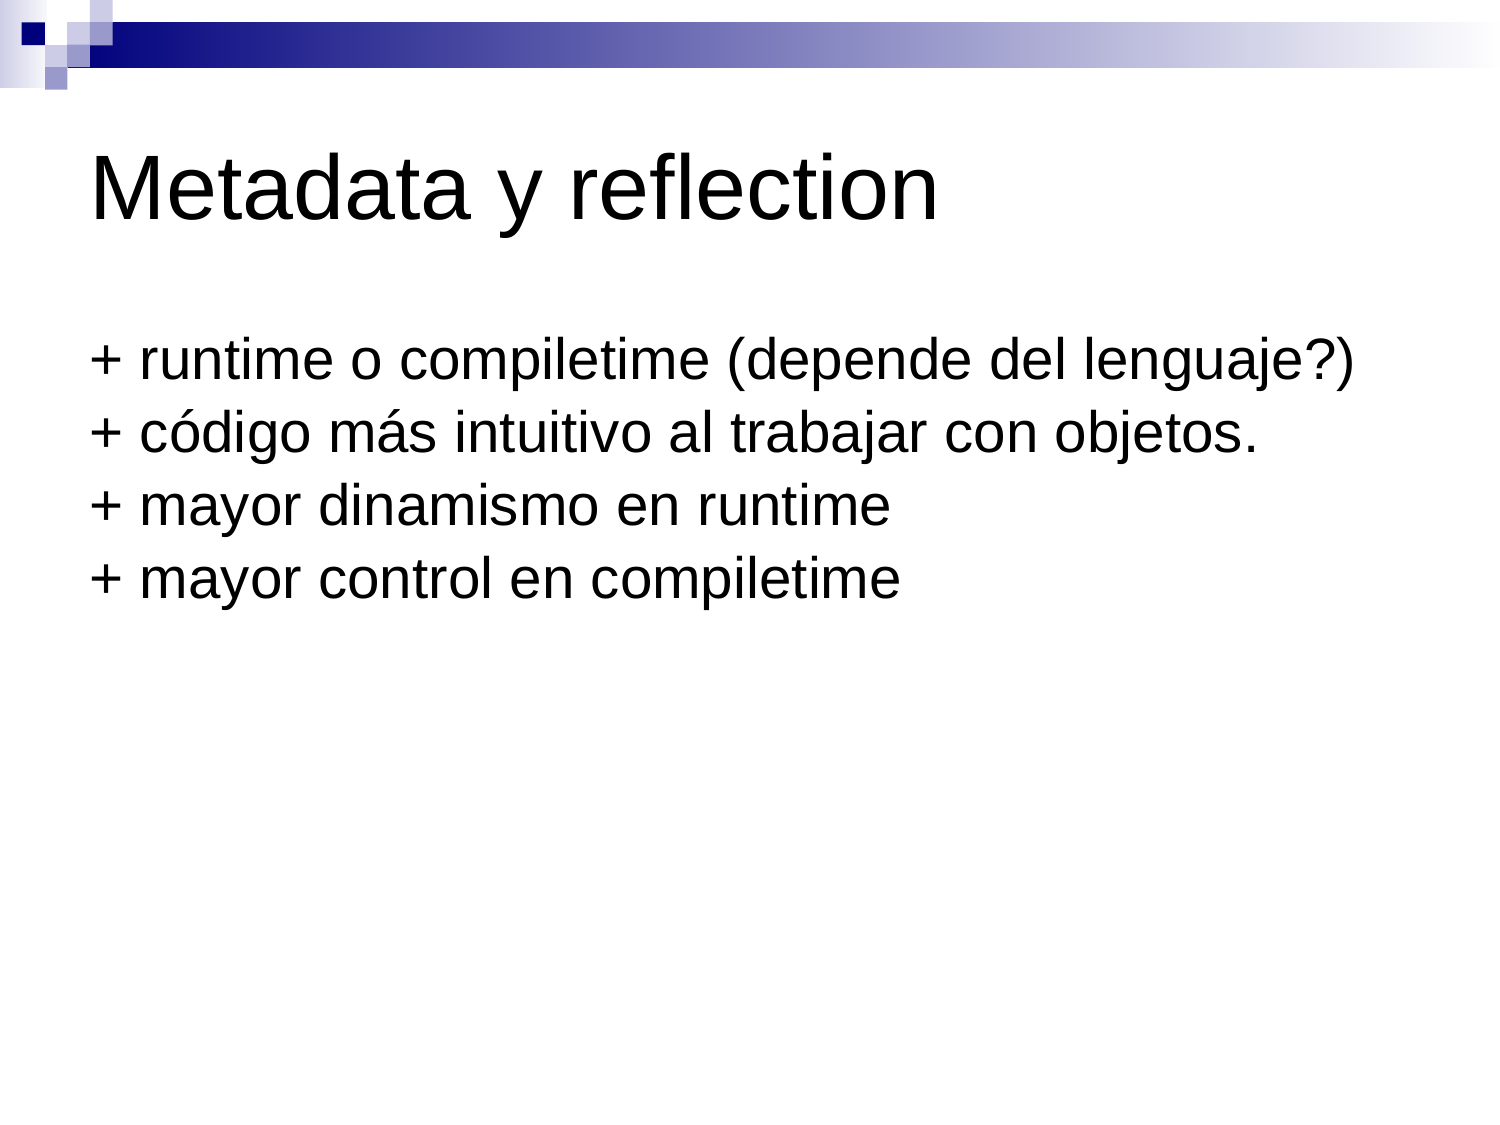

# Metadata y reflection
+ runtime o compiletime (depende del lenguaje?)
+ código más intuitivo al trabajar con objetos.
+ mayor dinamismo en runtime
+ mayor control en compiletime